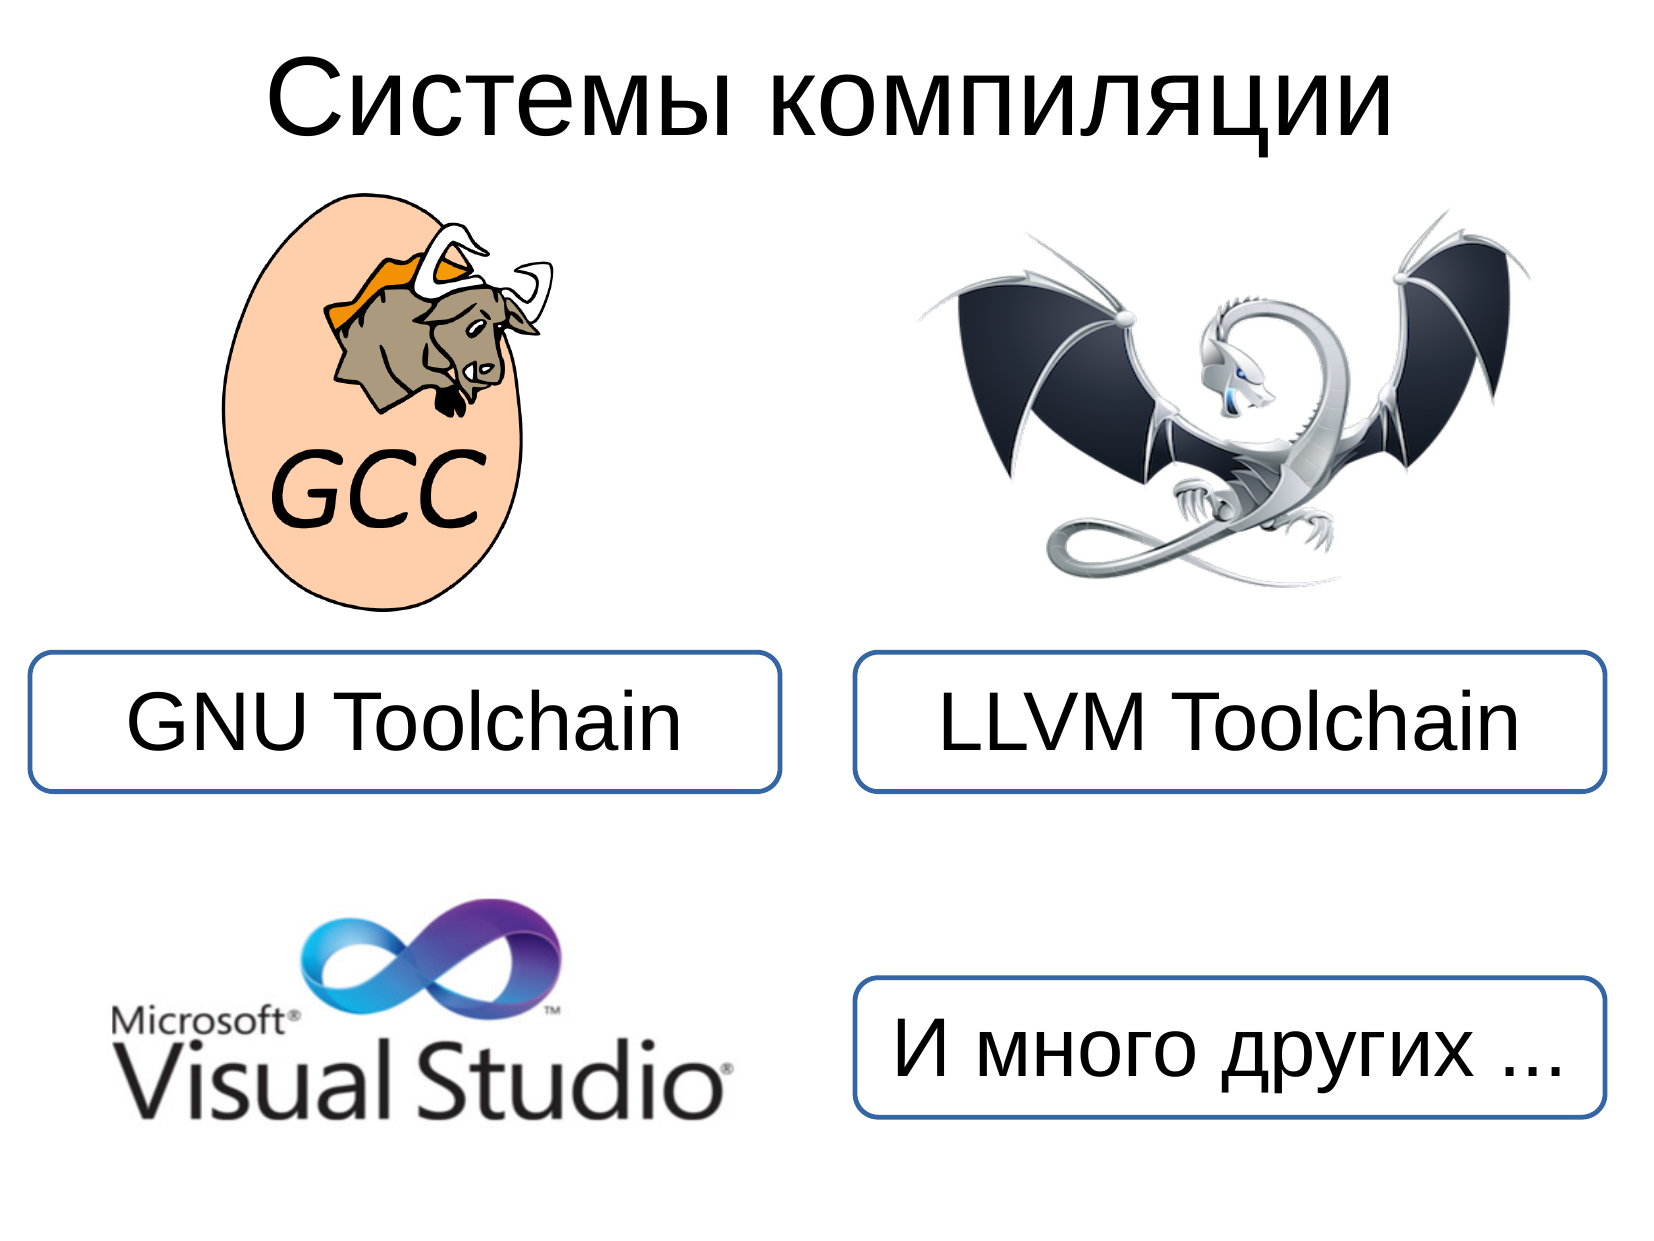

# Системы компиляции
GNU Toolchain
LLVM Toolchain
И много других ...